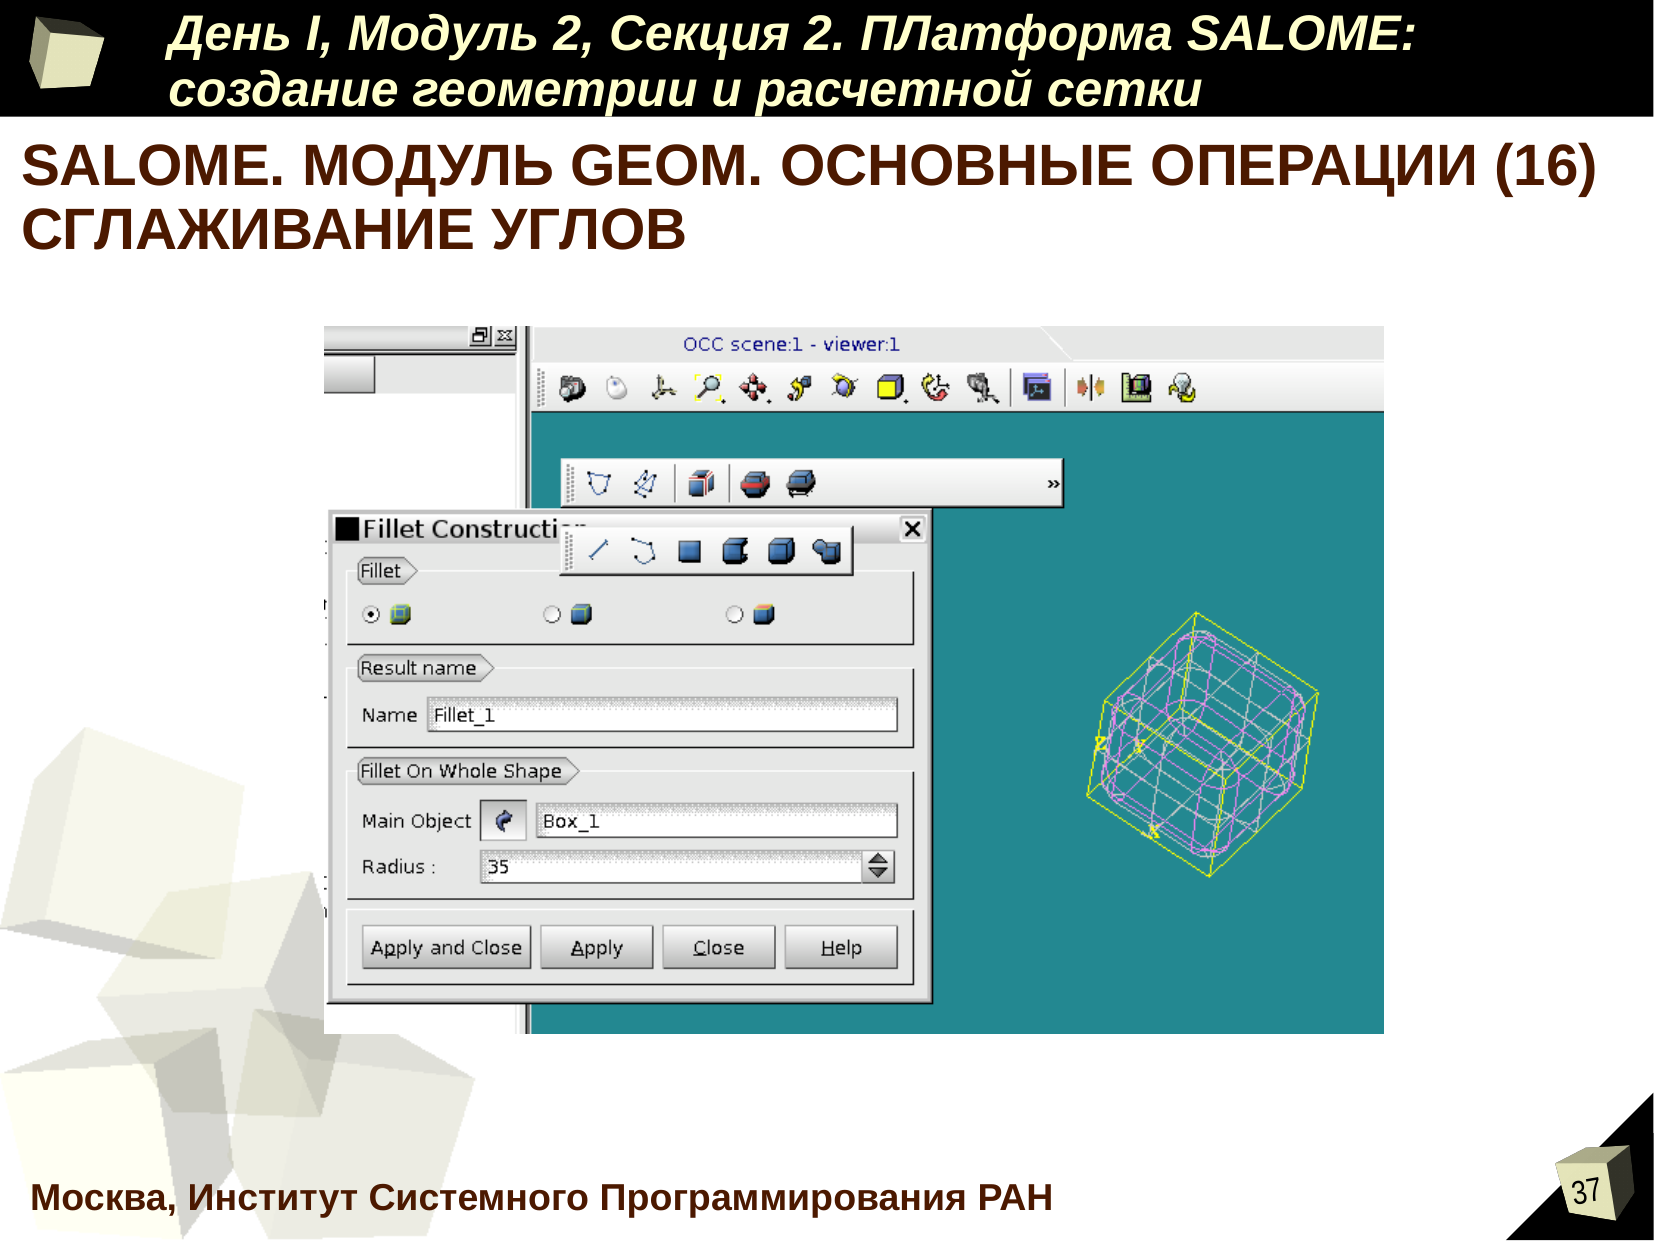

SALOME. МОДУЛЬ GEOM. ОСНОВНЫЕ ОПЕРАЦИИ (16)
СГЛАЖИВАНИЕ УГЛОВ